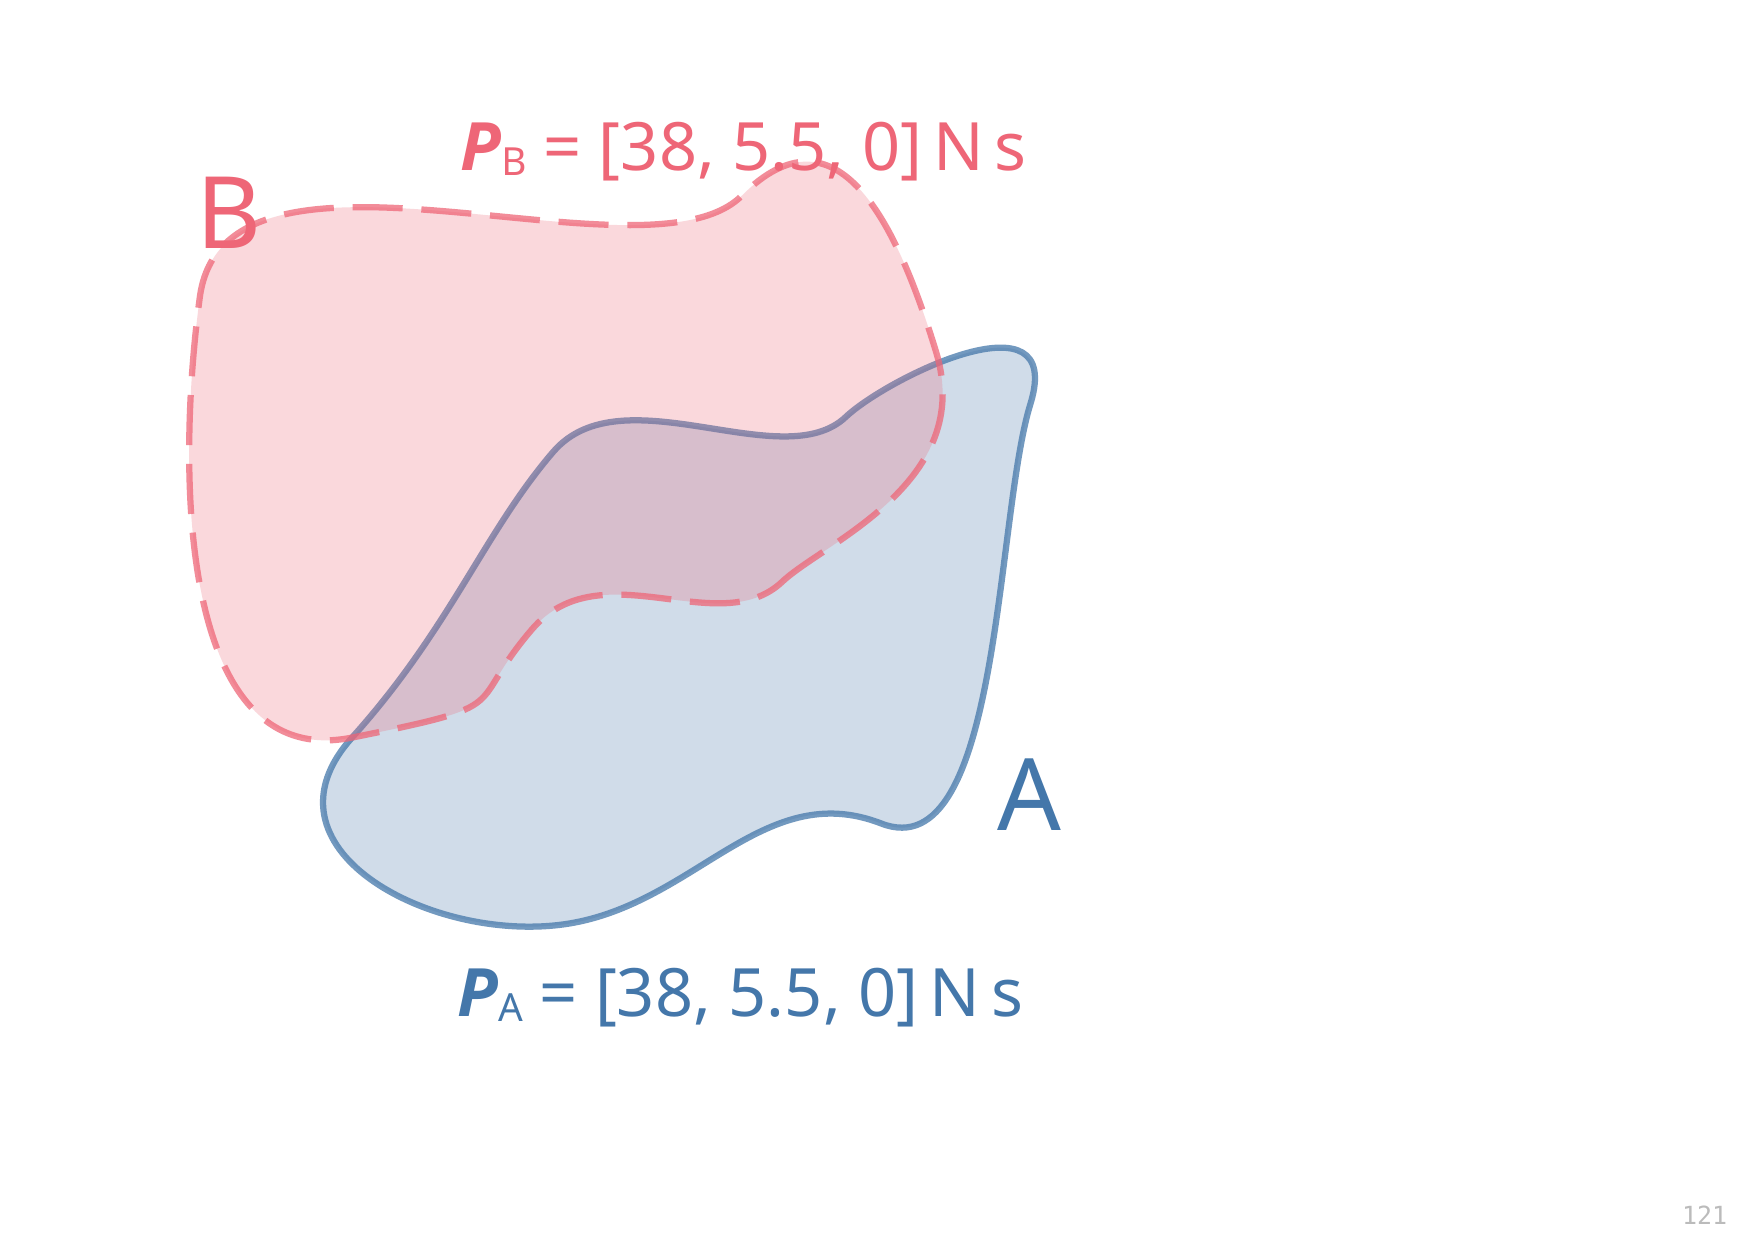

PB = [38, 5.5, 0] N s
B
A
PA = [38, 5.5, 0] N s